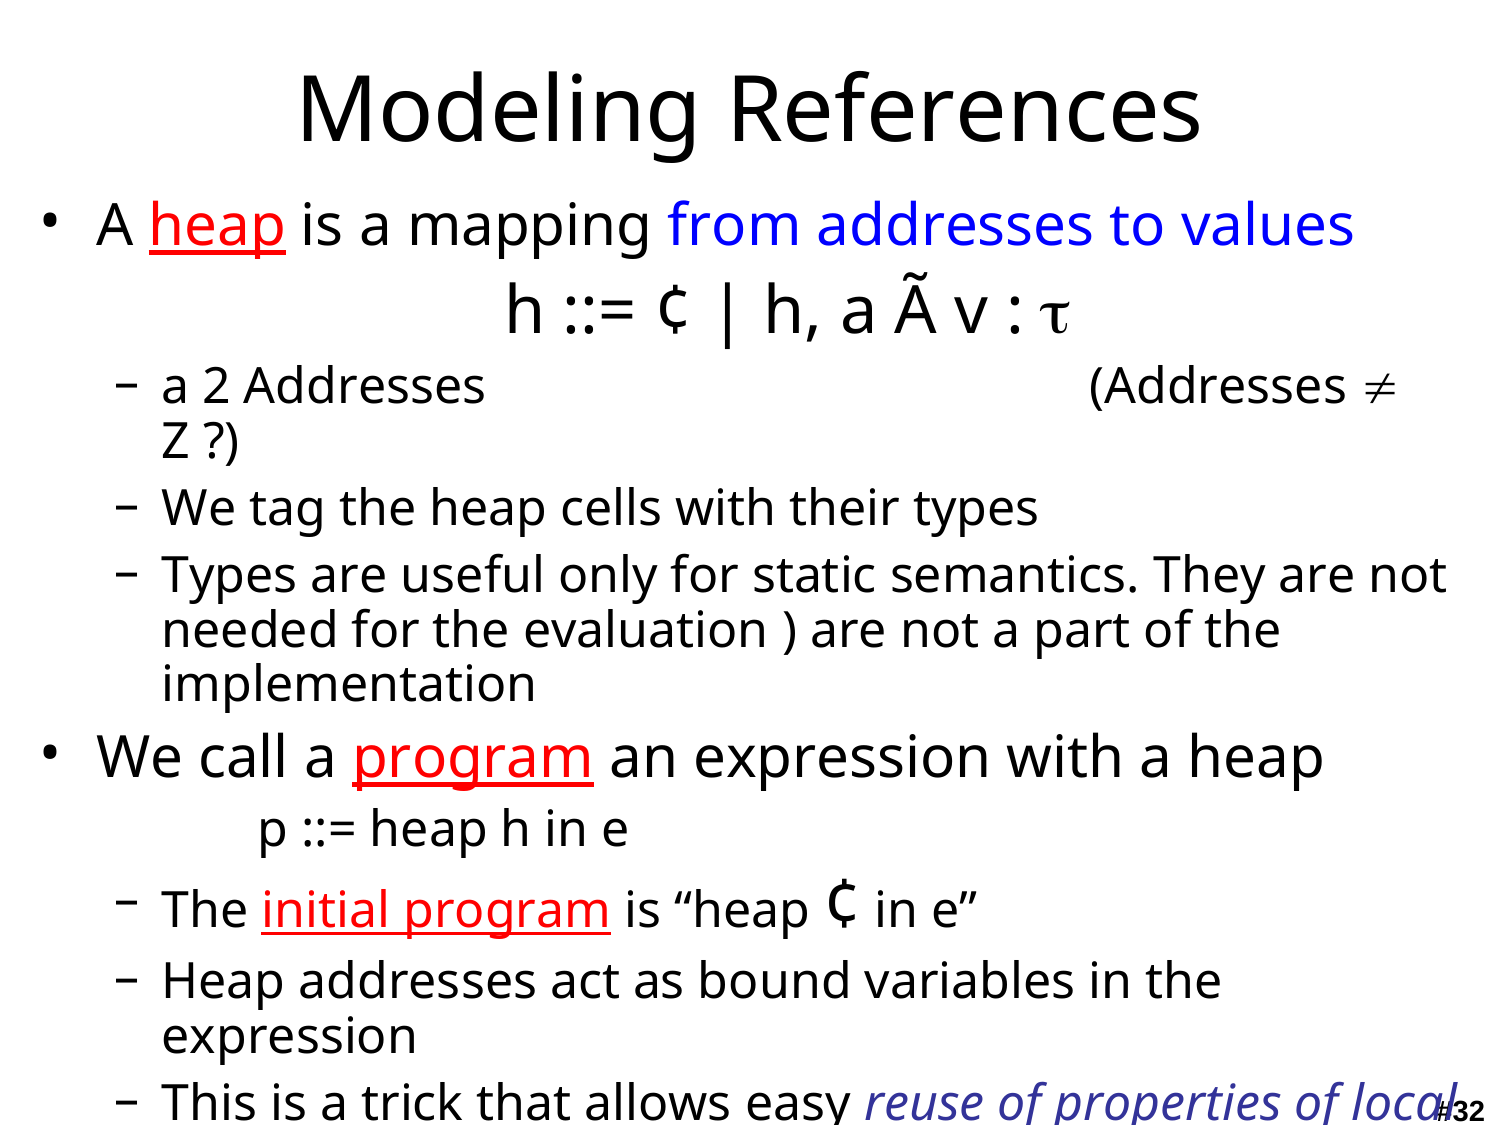

# Modeling References
A heap is a mapping from addresses to values
h ::= ¢ | h, a Ã v : 
a 2 Addresses 				(Addresses  Z ?)
We tag the heap cells with their types
Types are useful only for static semantics. They are not needed for the evaluation ) are not a part of the implementation
We call a program an expression with a heap
 p ::= heap h in e
The initial program is “heap ¢ in e”
Heap addresses act as bound variables in the expression
This is a trick that allows easy reuse of properties of local variables for heap addresses
e.g., we can rename the address and its occurrences at will
32